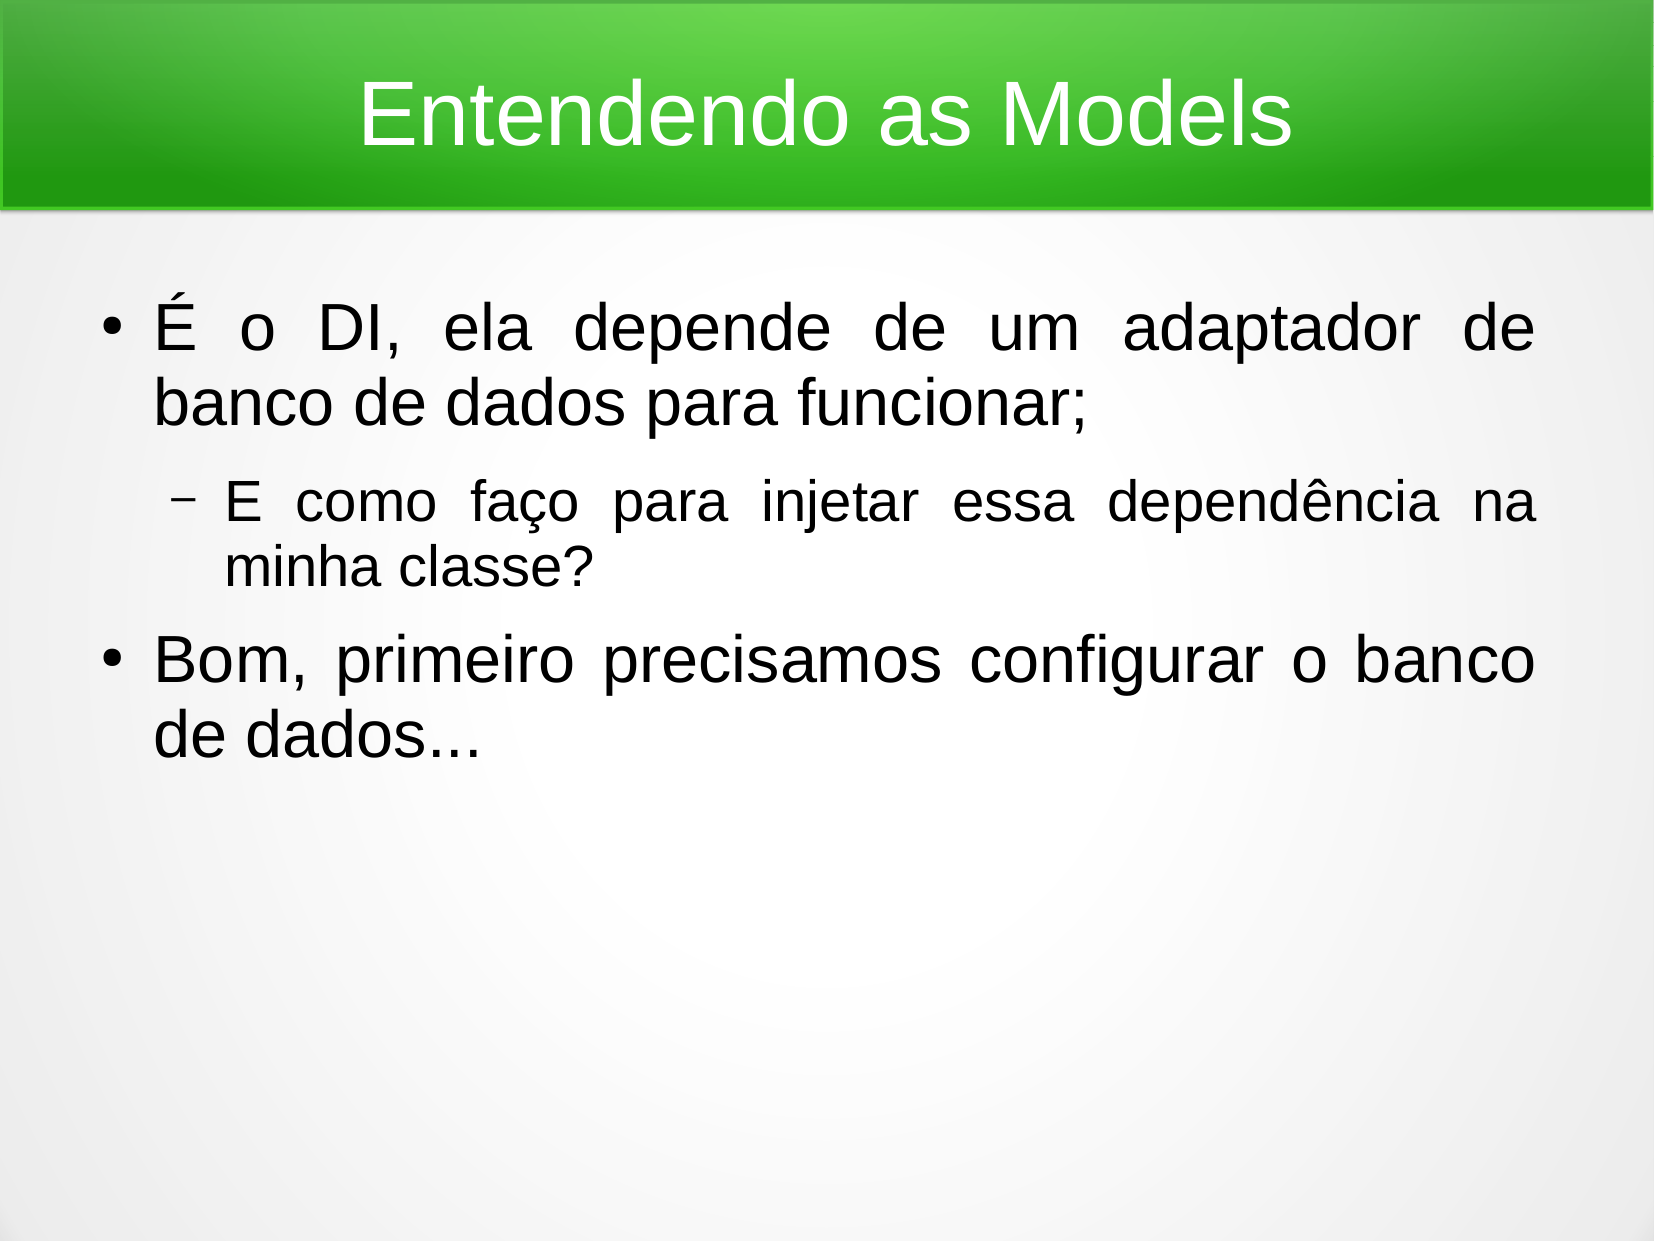

# Entendendo as Models
É o DI, ela depende de um adaptador de banco de dados para funcionar;
E como faço para injetar essa dependência na minha classe?
Bom, primeiro precisamos configurar o banco de dados...